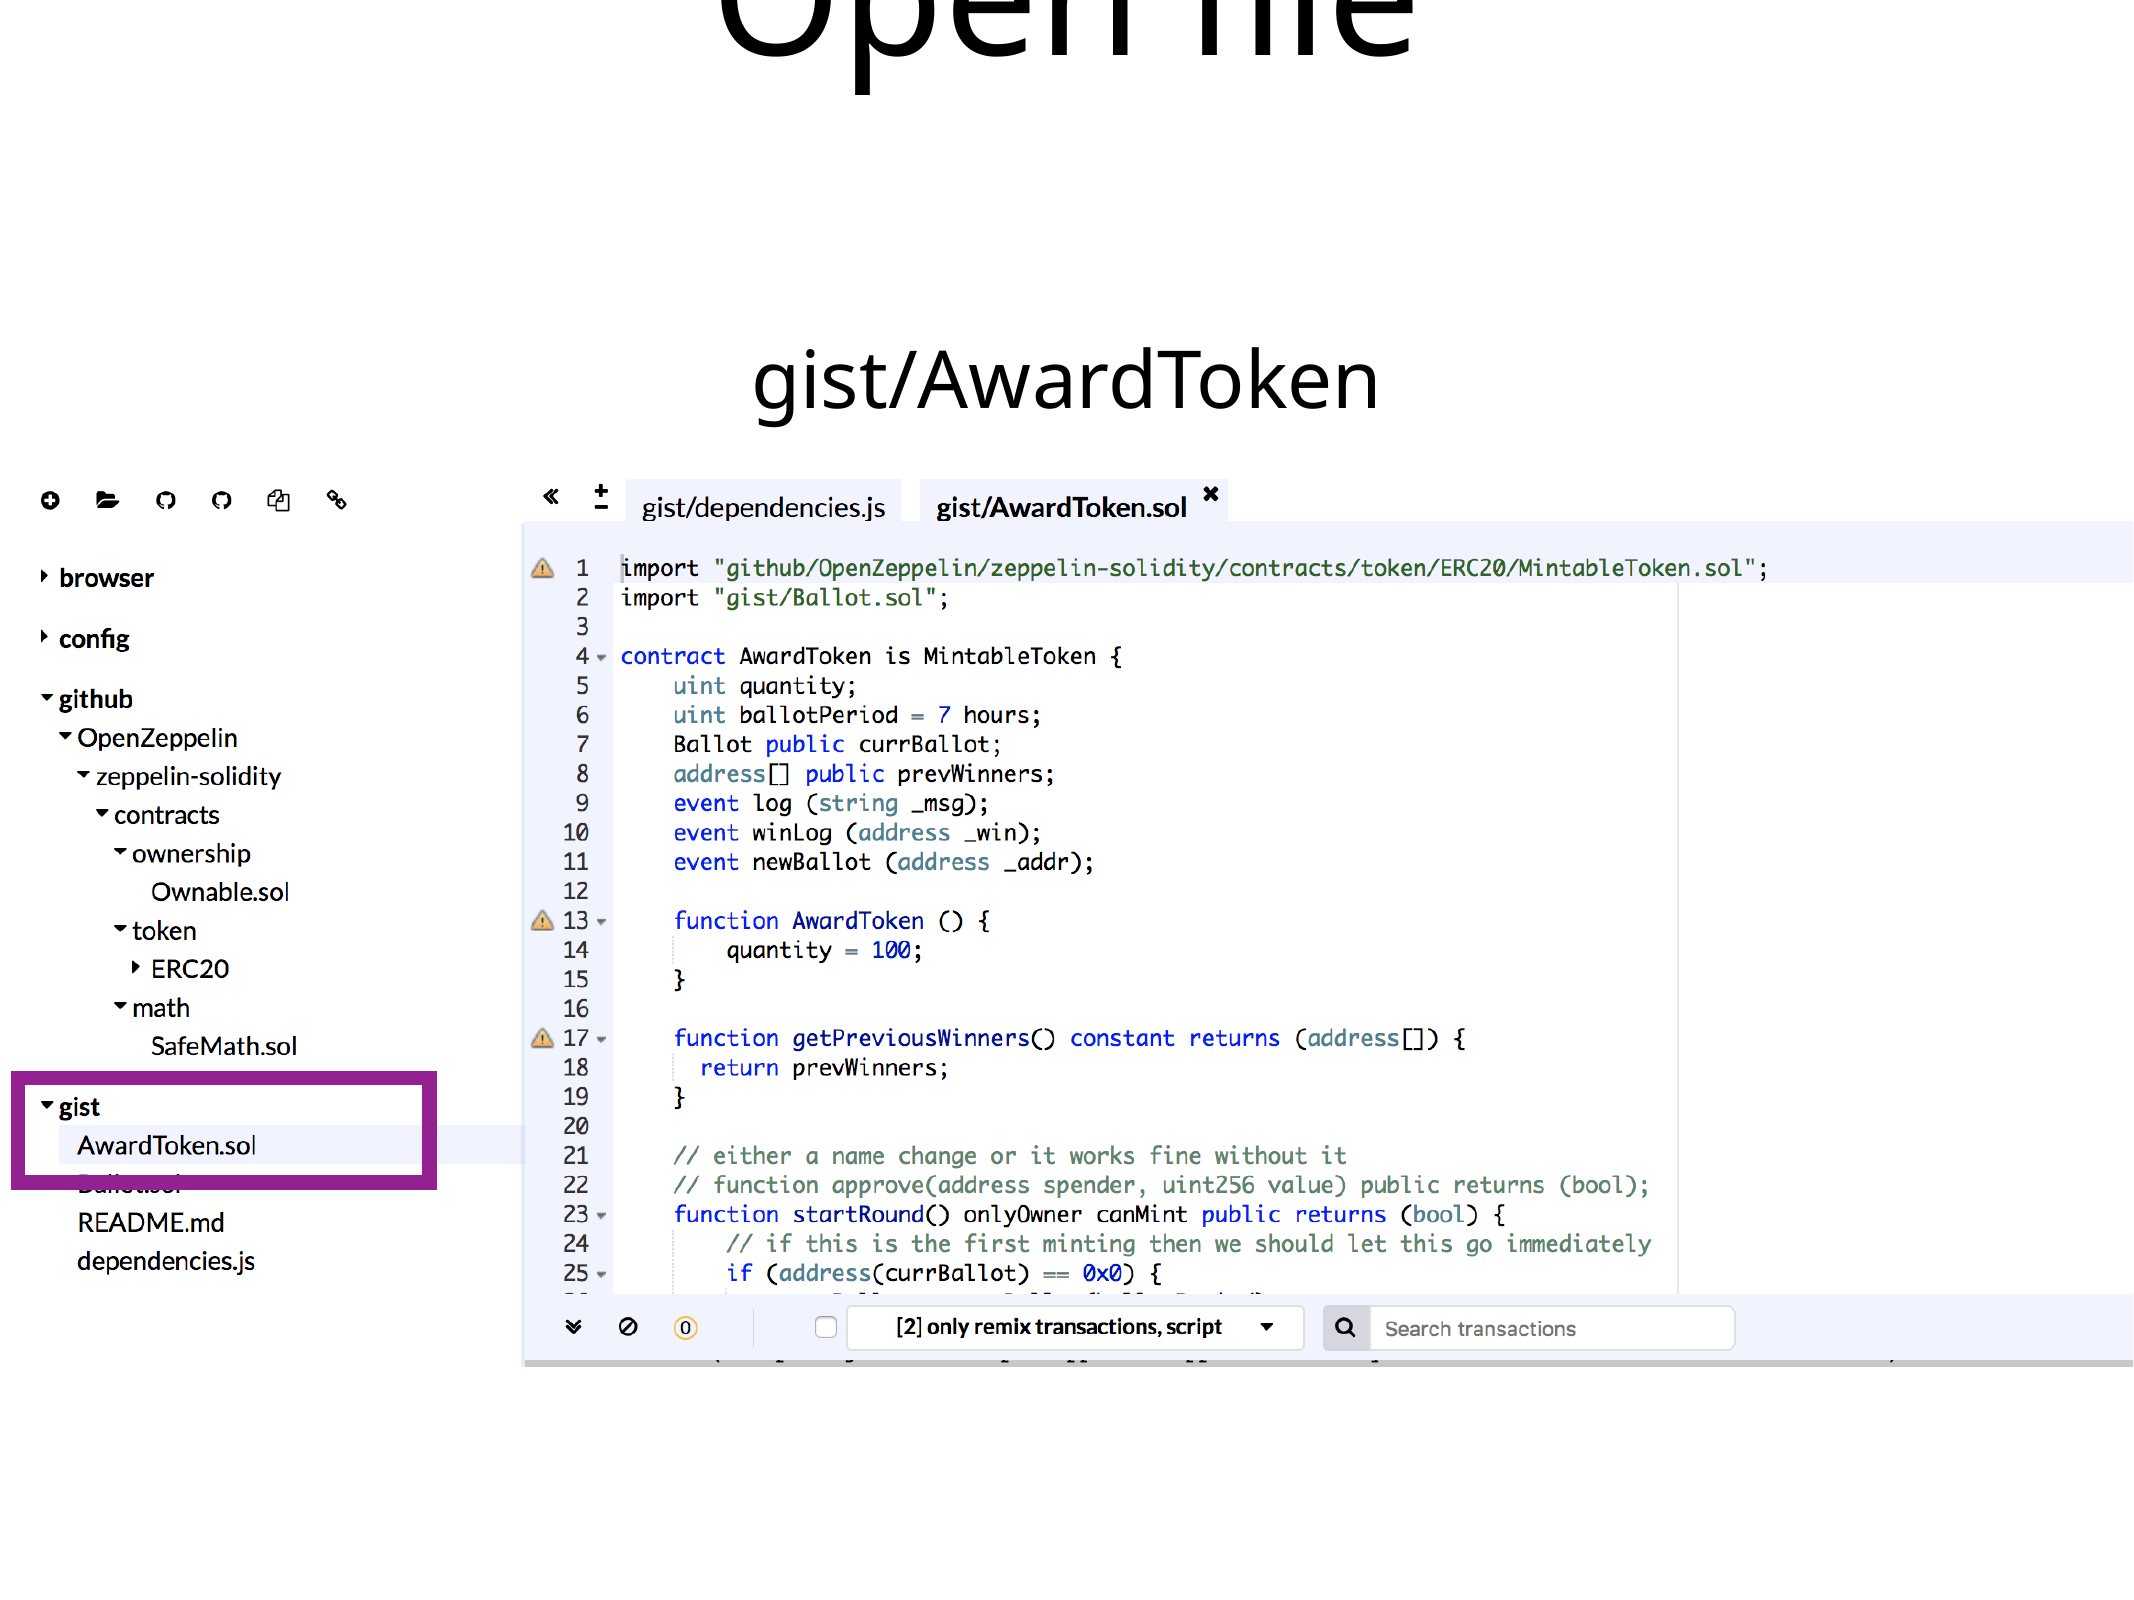

# Open file
gist/AwardToken
( when dependencies.js is the active file )